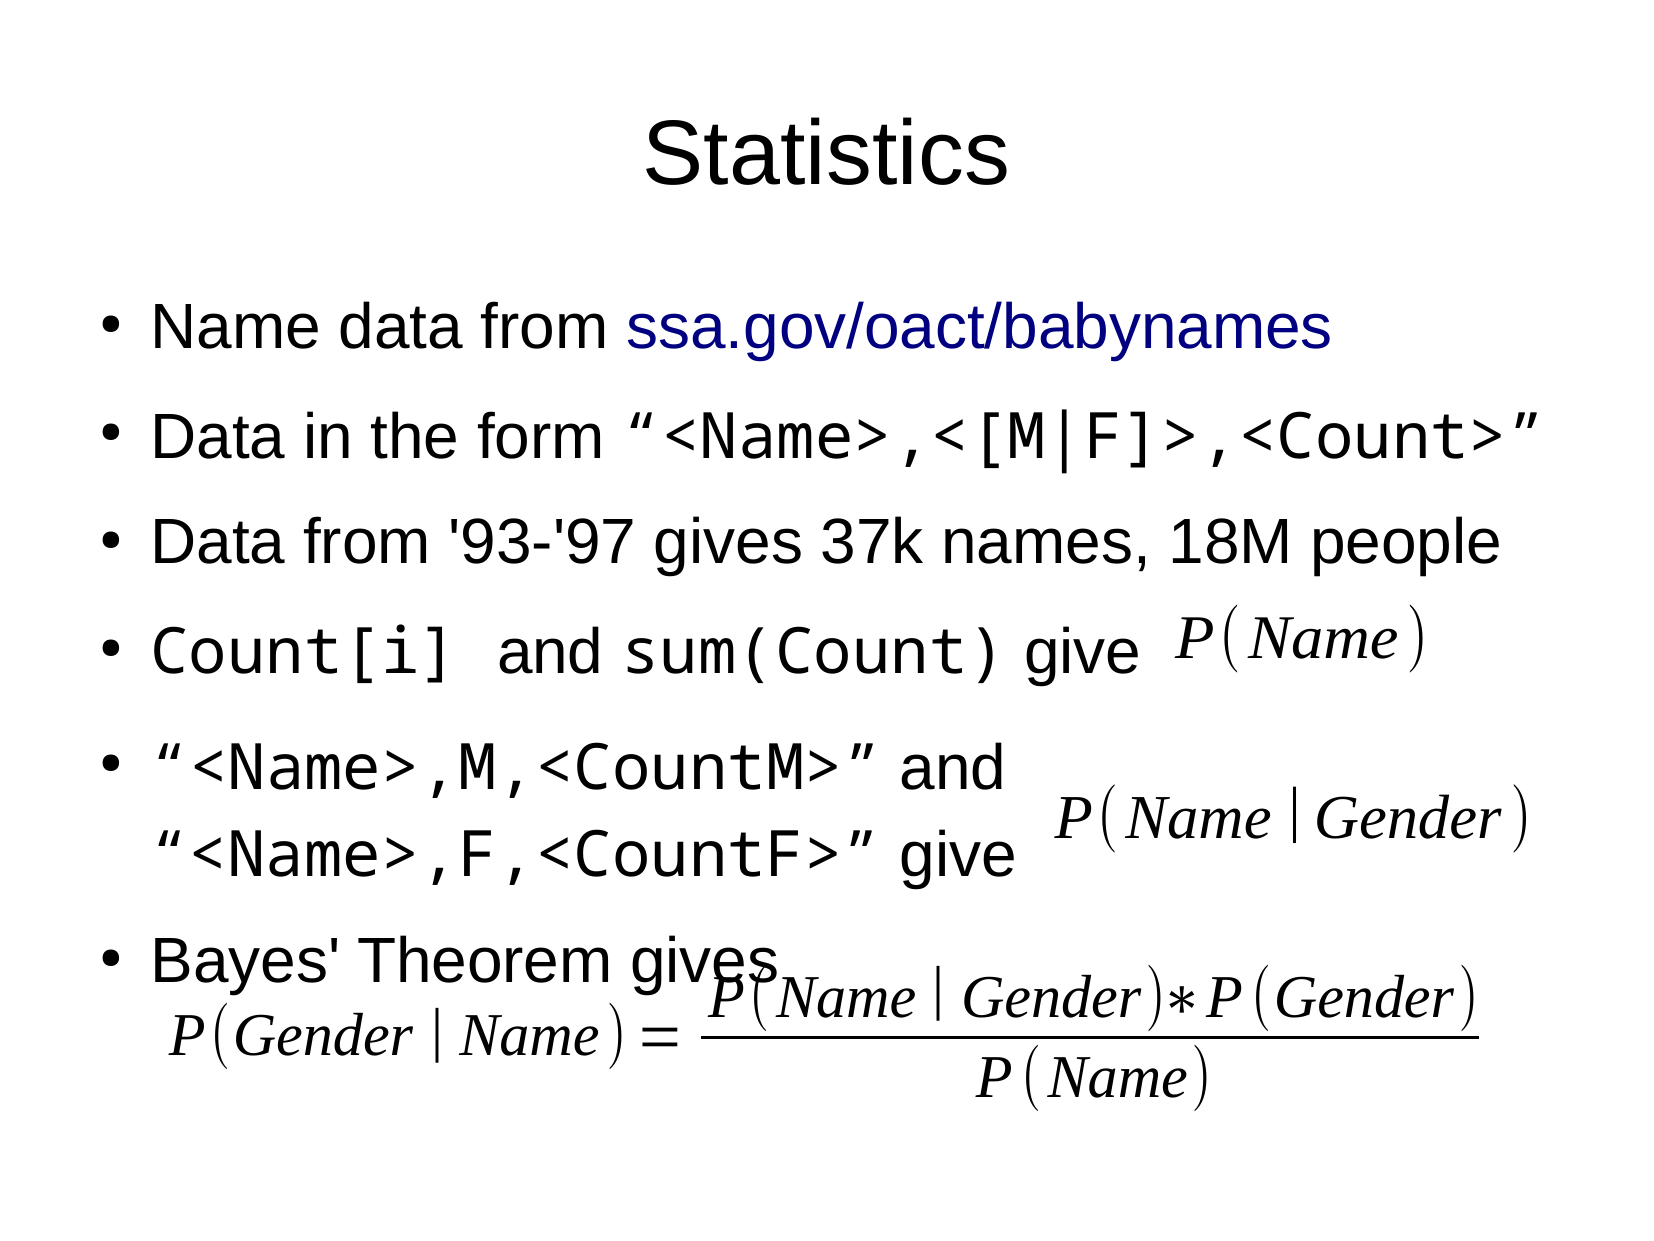

# Statistics
Name data from ssa.gov/oact/babynames
Data in the form “<Name>,<[M|F]>,<Count>”
Data from '93-'97 gives 37k names, 18M people
Count[i] and sum(Count) give
“<Name>,M,<CountM>” and “<Name>,F,<CountF>” give
Bayes' Theorem gives